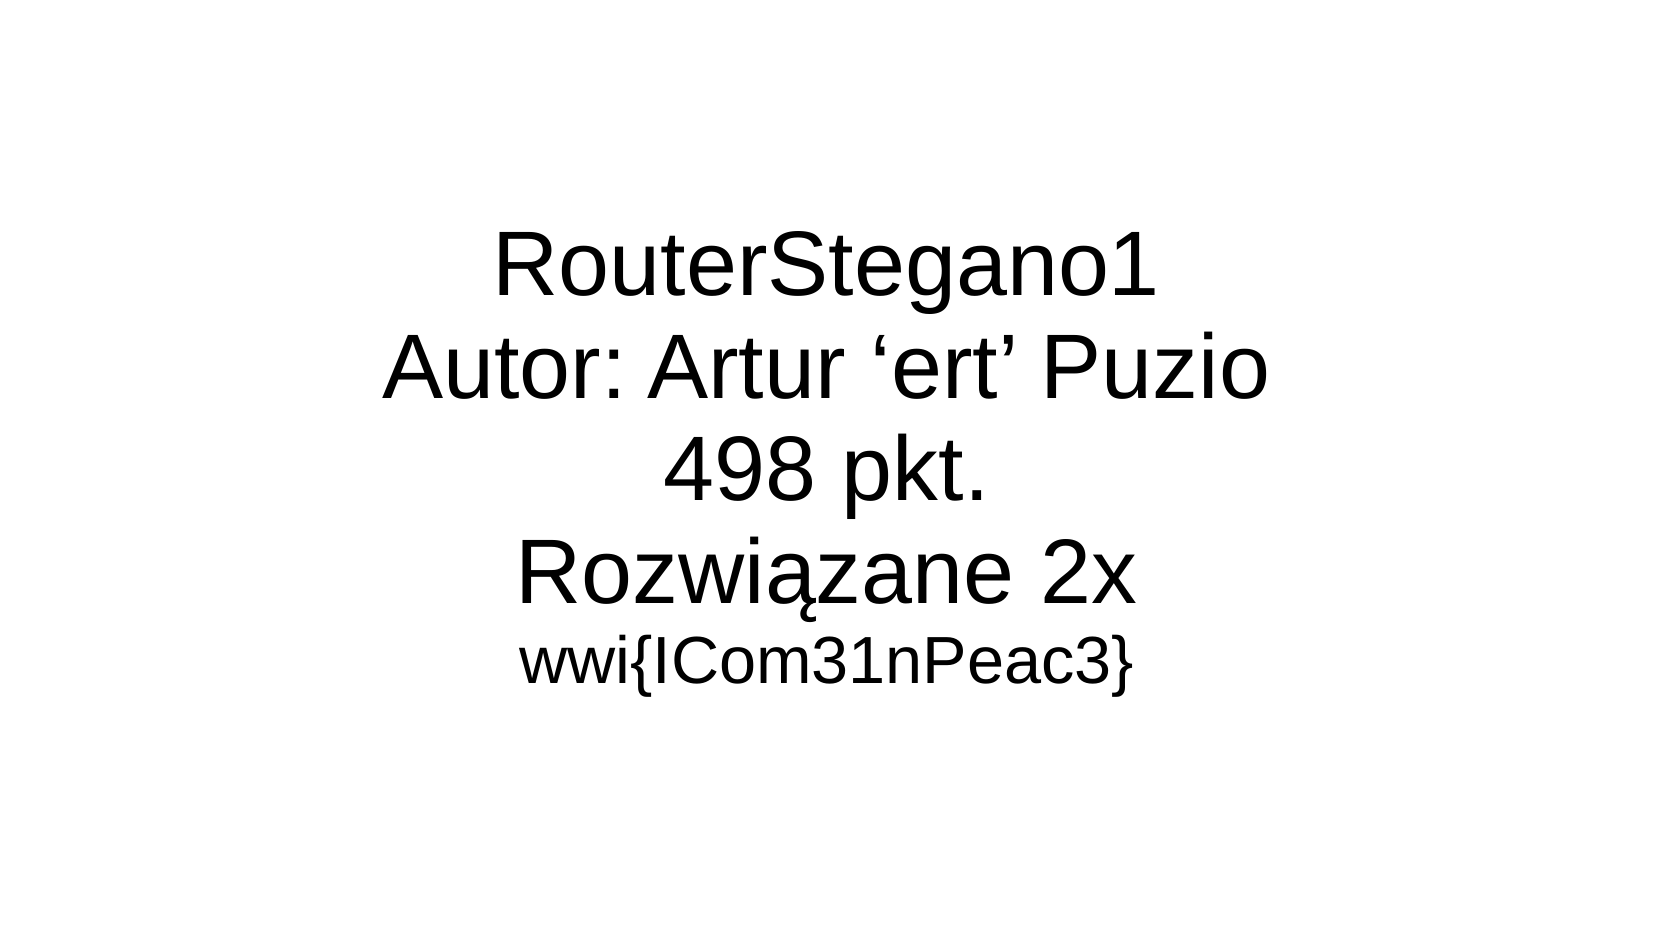

# RouterStegano1
Autor: Artur ‘ert’ Puzio
498 pkt.
Rozwiązane 2x
wwi{ICom31nPeac3}